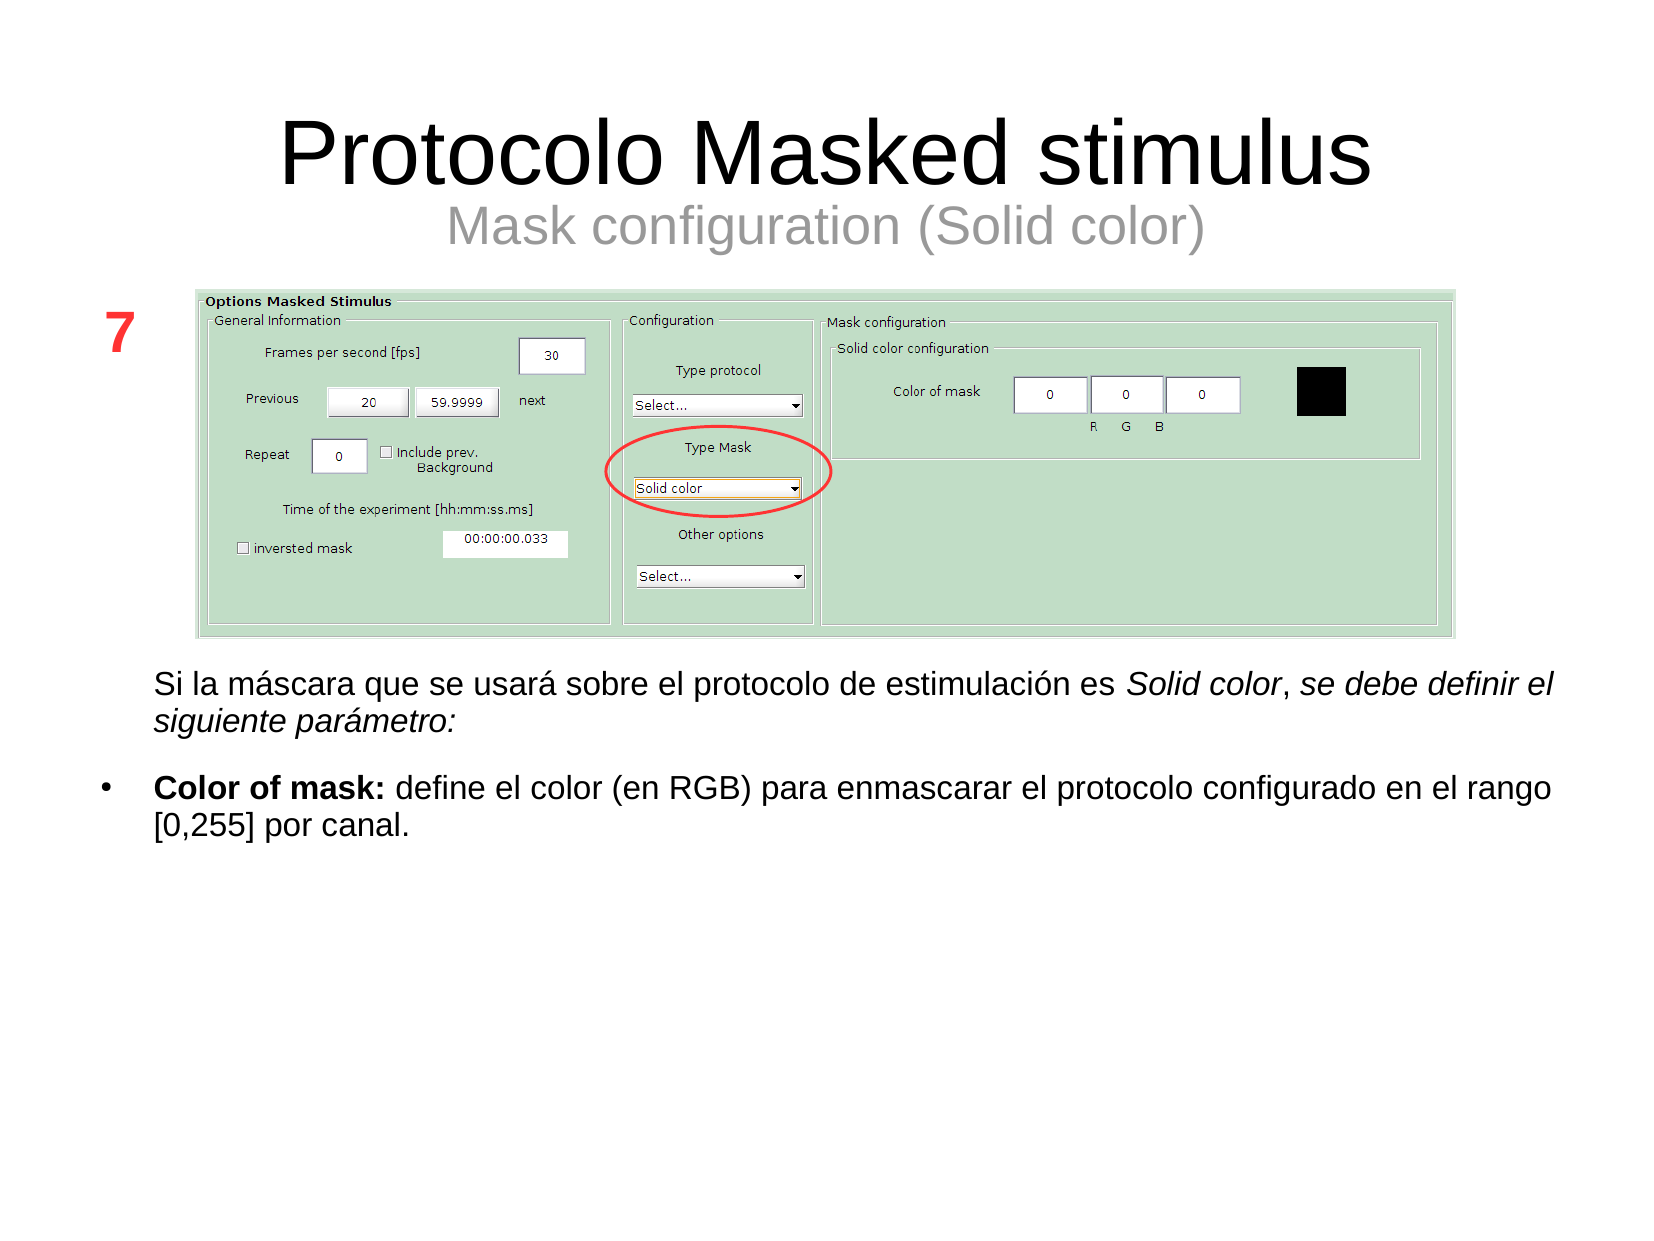

# Protocolo Masked stimulus
Mask configuration (Solid color)
7
Si la máscara que se usará sobre el protocolo de estimulación es Solid color, se debe definir el siguiente parámetro:
Color of mask: define el color (en RGB) para enmascarar el protocolo configurado en el rango [0,255] por canal.